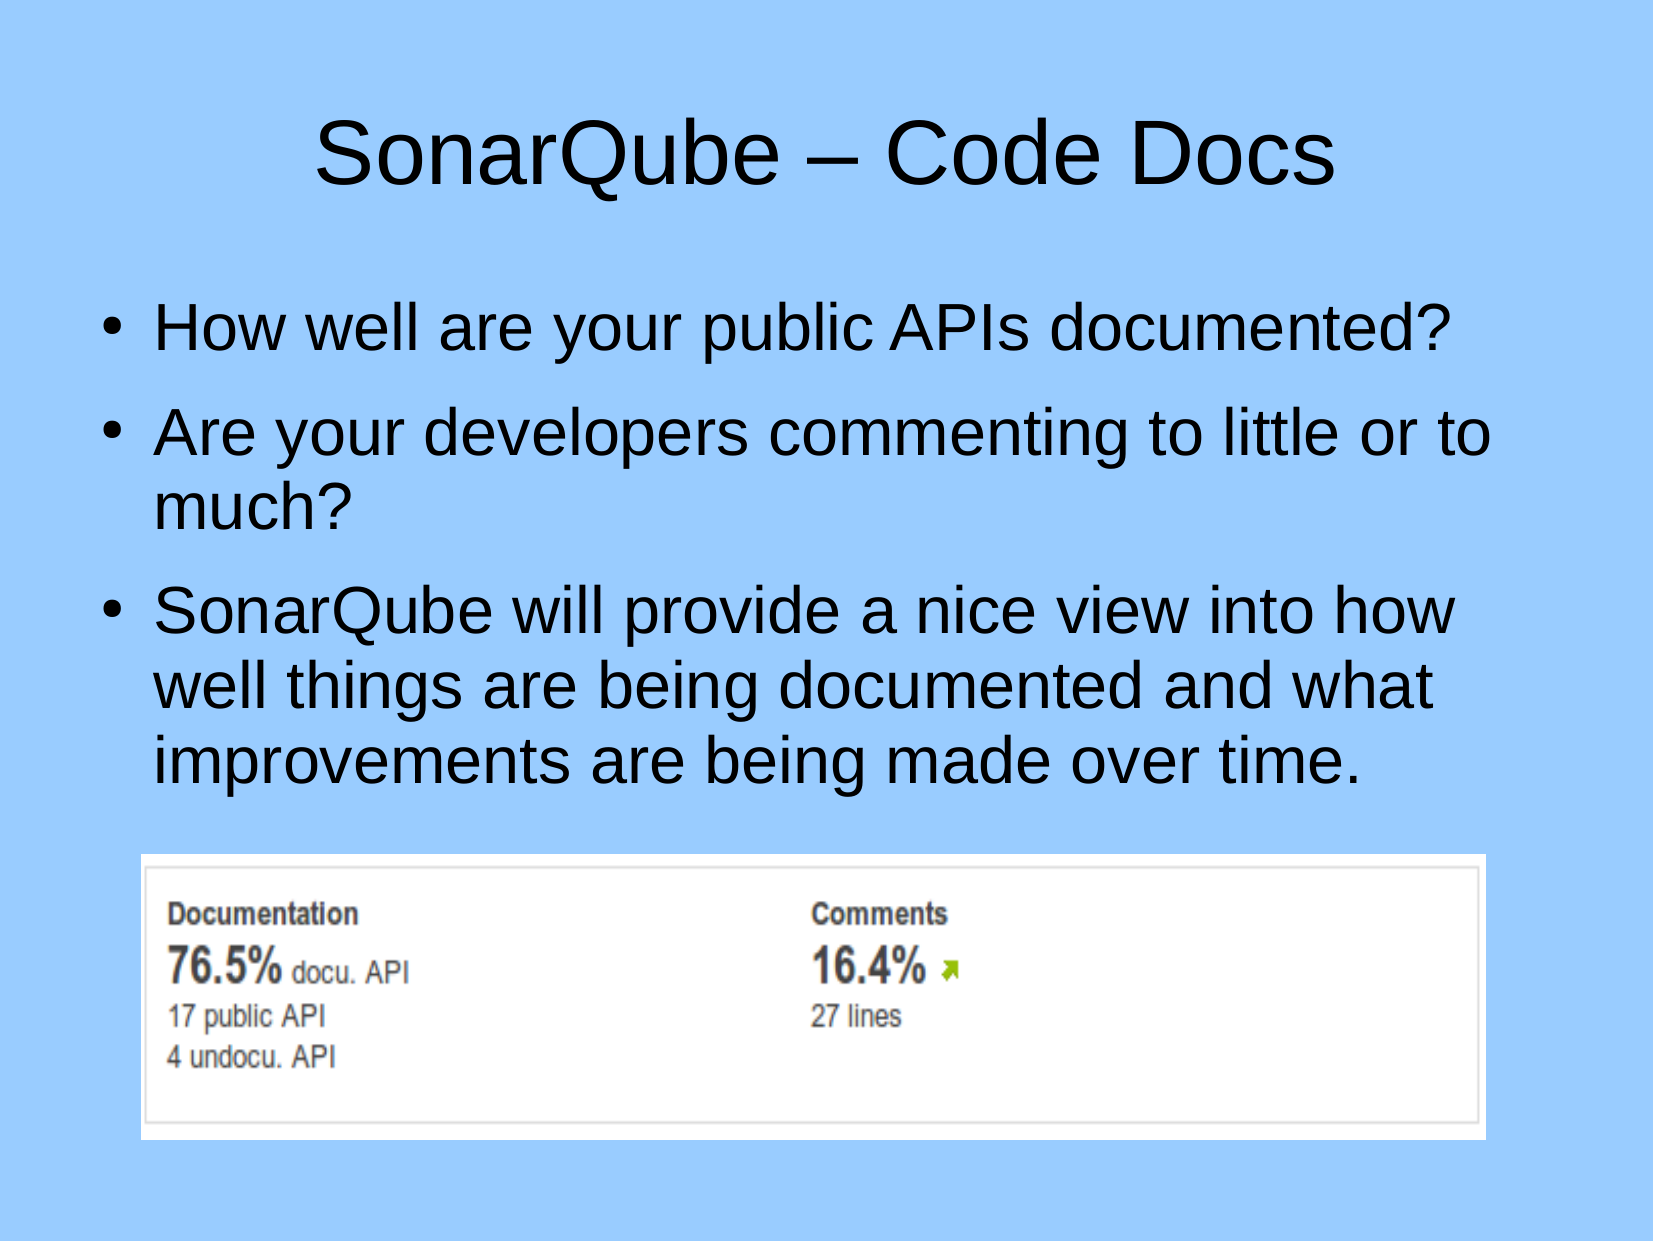

# SonarQube – Code Docs
How well are your public APIs documented?
Are your developers commenting to little or to much?
SonarQube will provide a nice view into how well things are being documented and what improvements are being made over time.